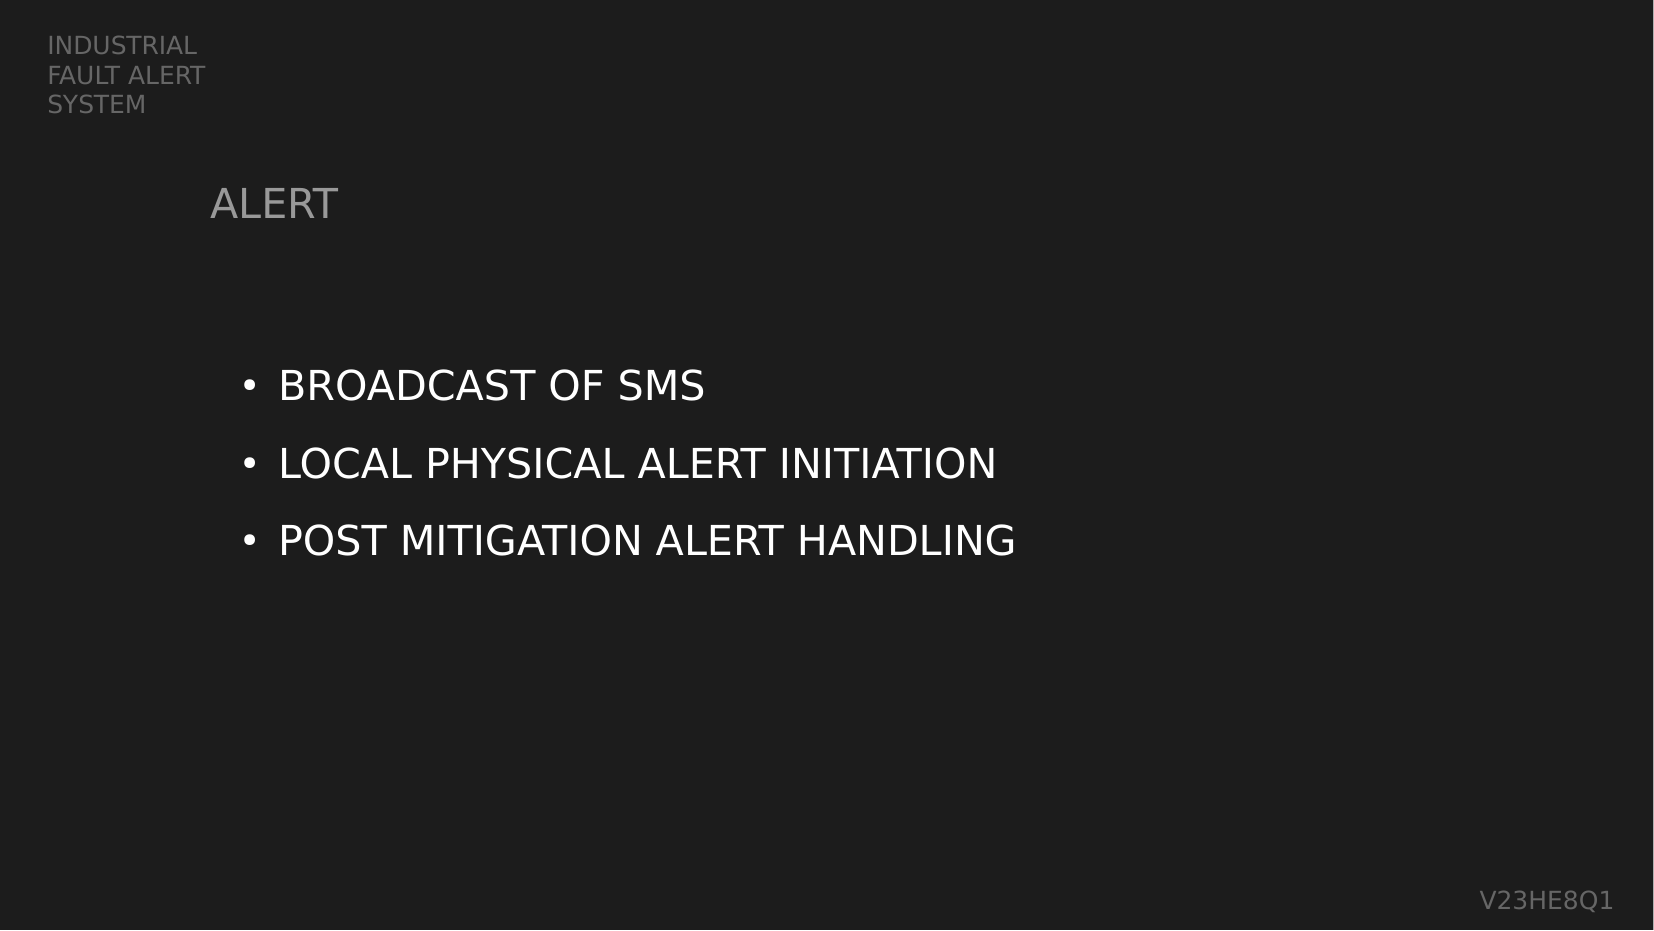

INDUSTRIAL FAULT ALERT SYSTEM
ALERT
BROADCAST OF SMS
LOCAL PHYSICAL ALERT INITIATION
POST MITIGATION ALERT HANDLING
V23HE8Q1